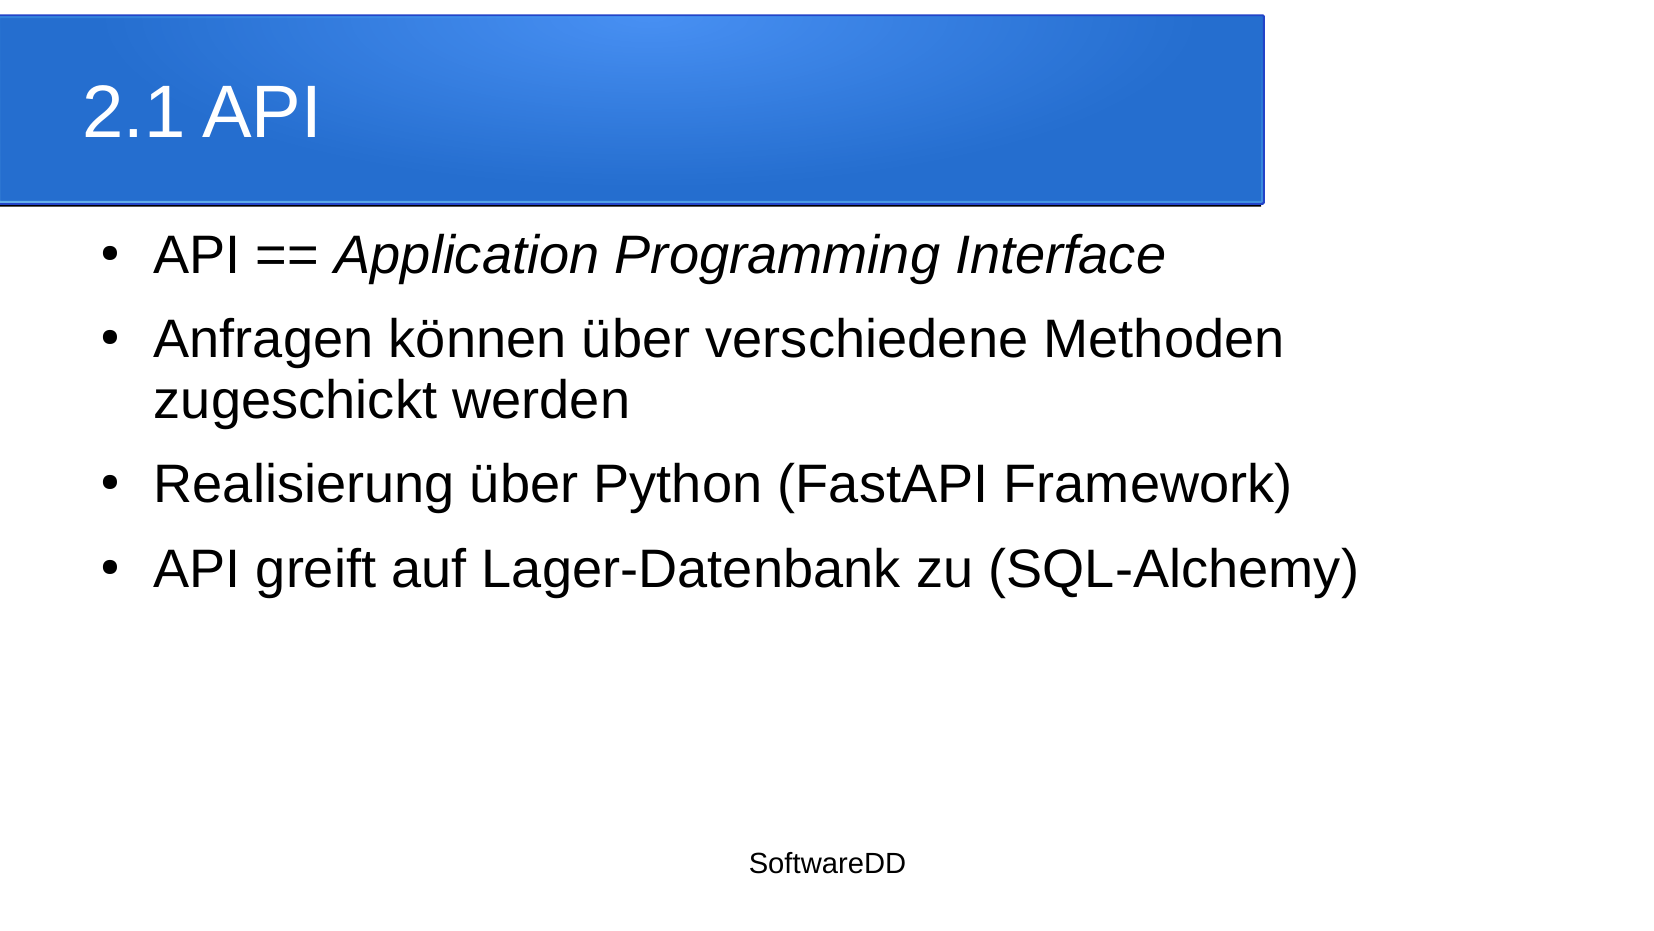

# 2.1 API
API == Application Programming Interface
Anfragen können über verschiedene Methoden zugeschickt werden
Realisierung über Python (FastAPI Framework)
API greift auf Lager-Datenbank zu (SQL-Alchemy)